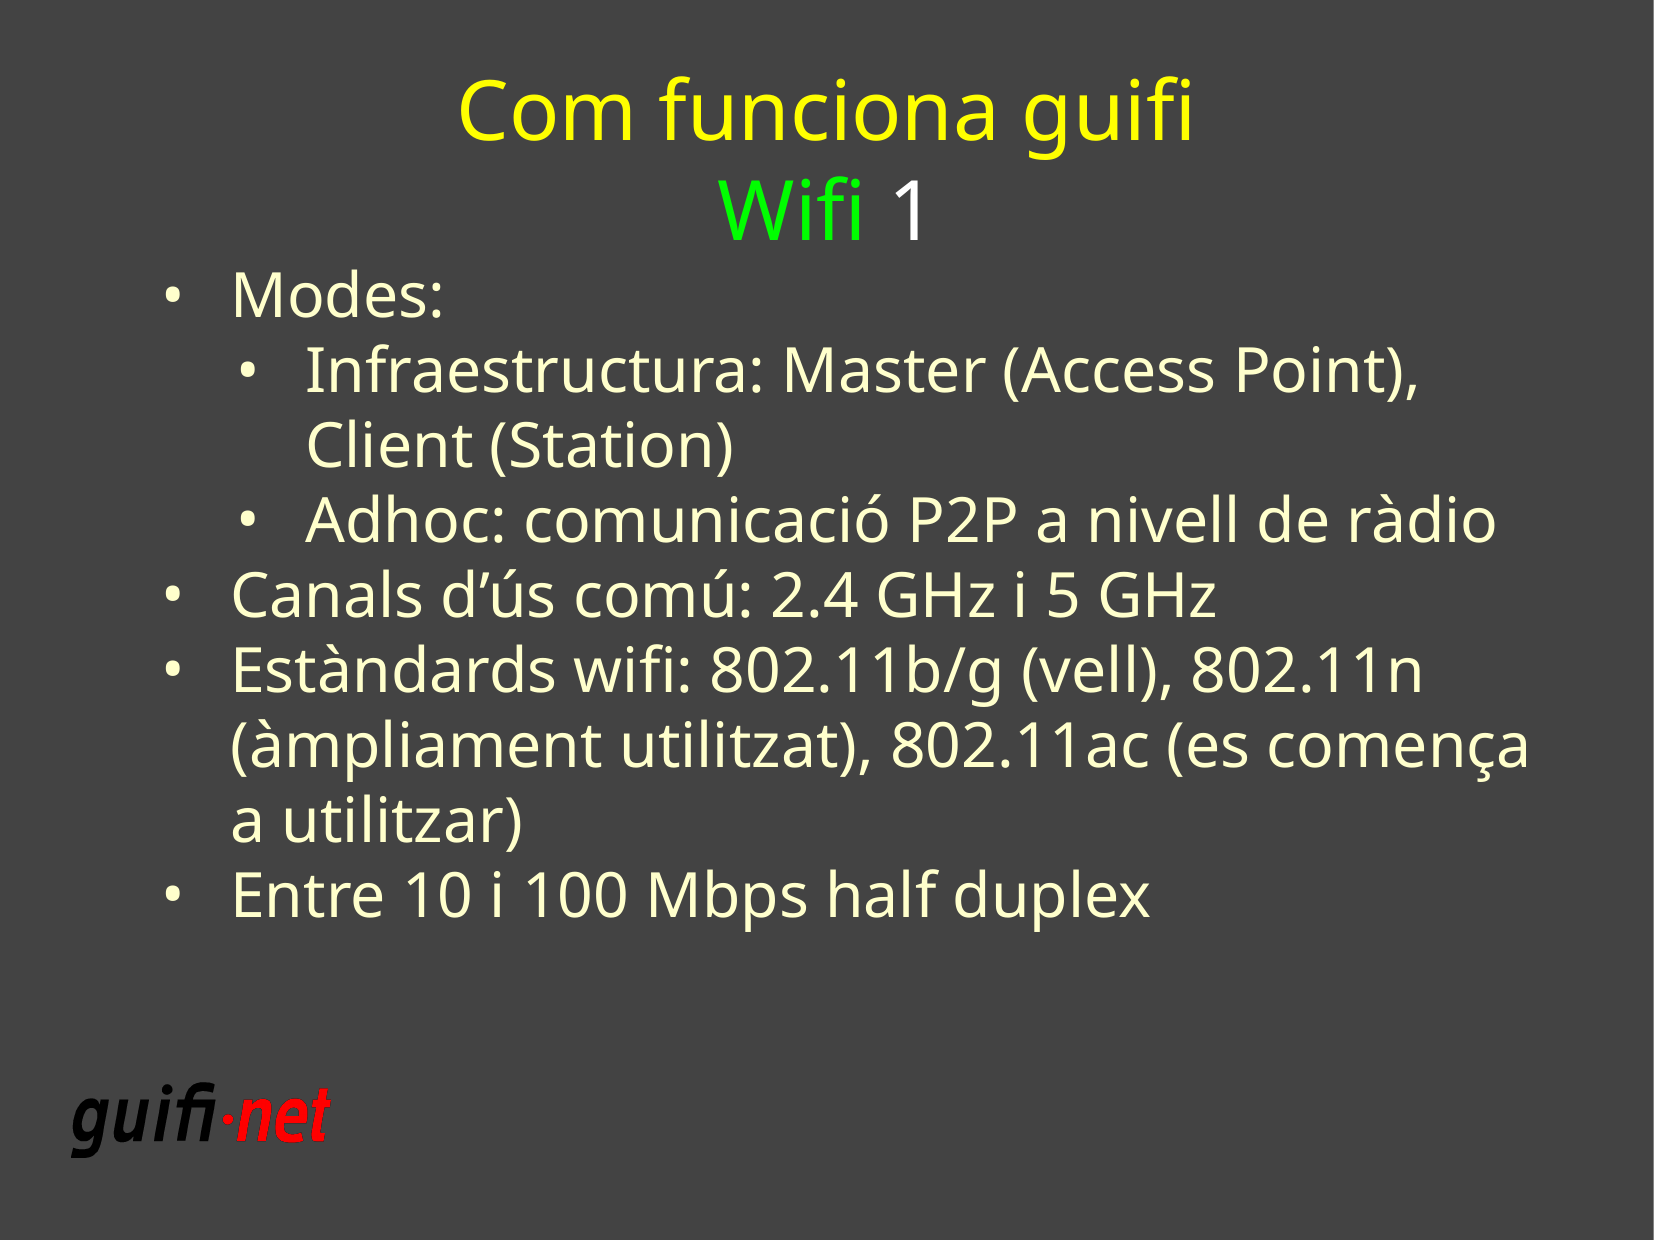

# Com funciona guifi Wifi 1
Modes:
Infraestructura: Master (Access Point), Client (Station)
Adhoc: comunicació P2P a nivell de ràdio
Canals d’ús comú: 2.4 GHz i 5 GHz
Estàndards wifi: 802.11b/g (vell), 802.11n (àmpliament utilitzat), 802.11ac (es comença a utilitzar)
Entre 10 i 100 Mbps half duplex